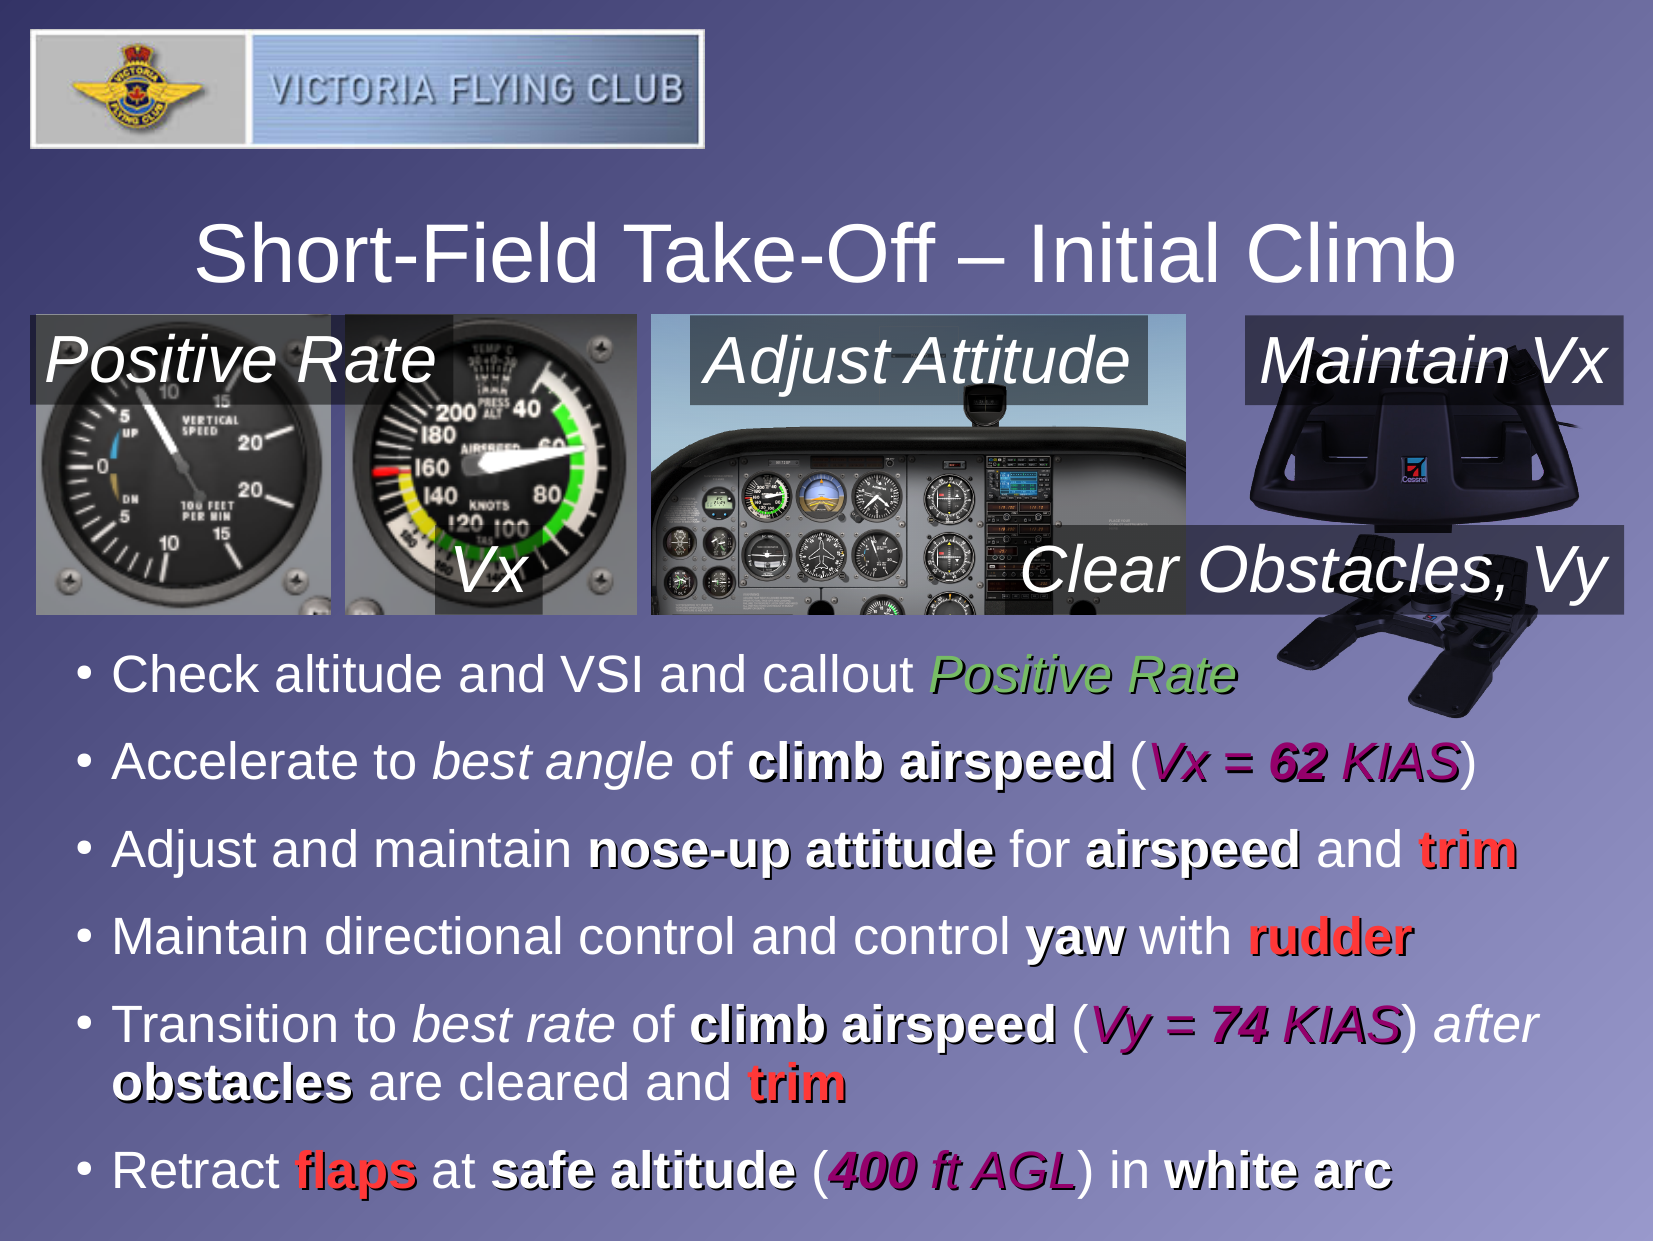

# Short-Field Take-Off – Initial Climb
Positive Rate
Adjust Attitude
Maintain Vx
Vx
Clear Obstacles, Vy
Check altitude and VSI and callout Positive Rate
Accelerate to best angle of climb airspeed (Vx = 62 KIAS)
Adjust and maintain nose-up attitude for airspeed and trim
Maintain directional control and control yaw with rudder
Transition to best rate of climb airspeed (Vy = 74 KIAS) after obstacles are cleared and trim
Retract flaps at safe altitude (400 ft AGL) in white arc